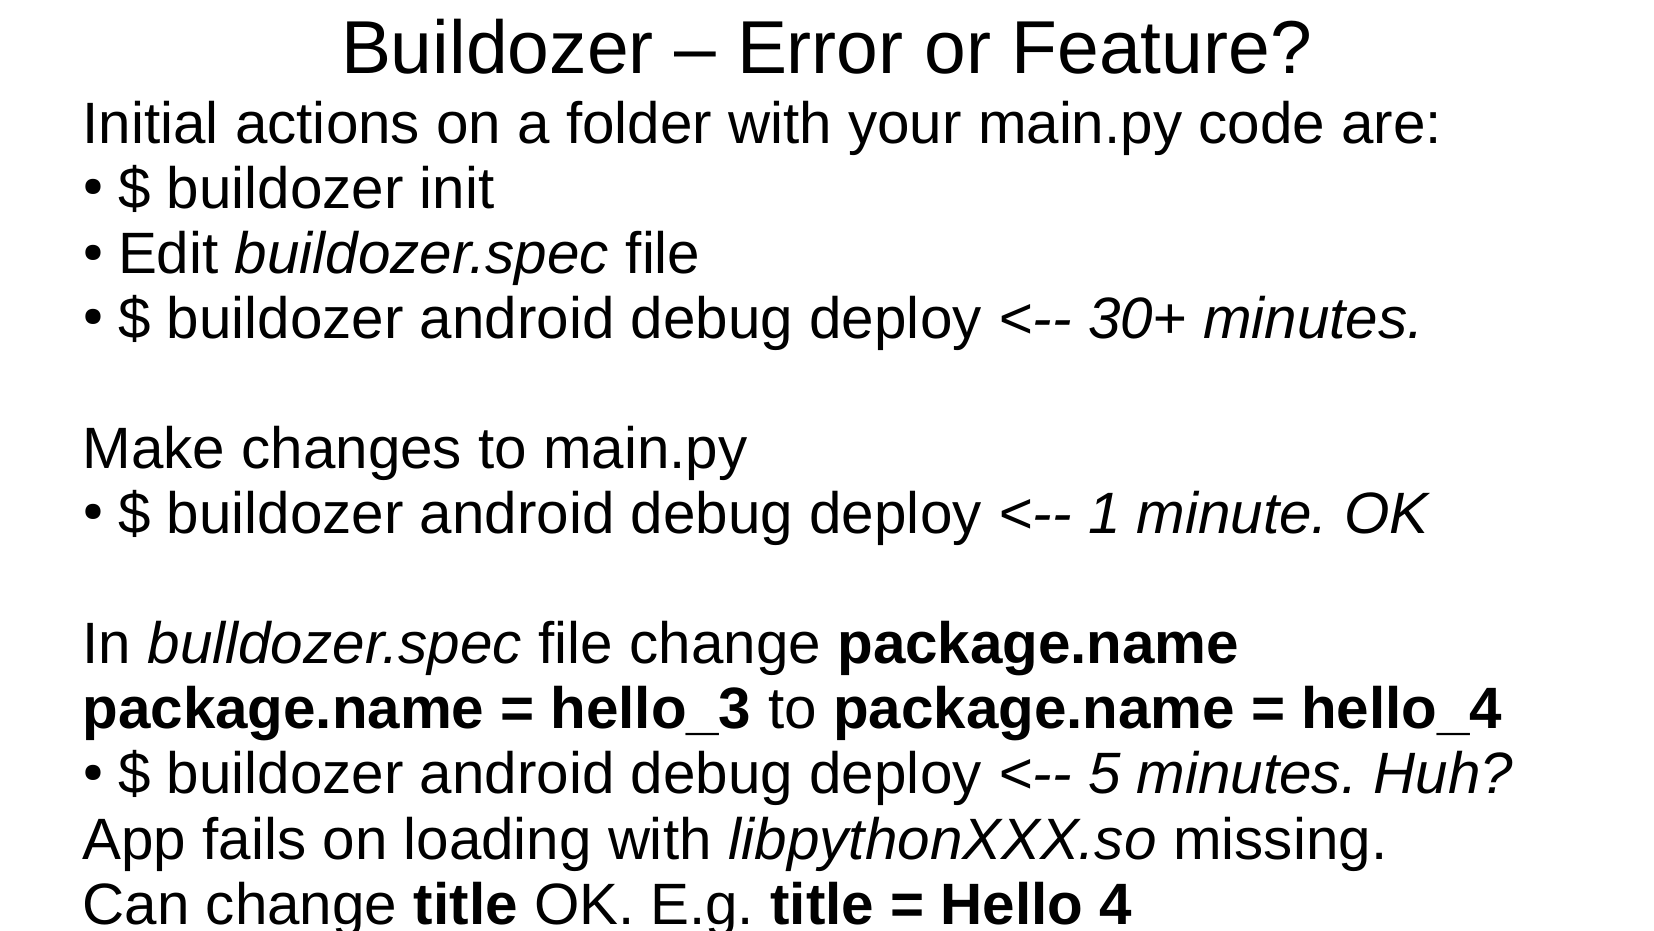

# Buildozer – Error or Feature?
Initial actions on a folder with your main.py code are:
$ buildozer init
Edit buildozer.spec file
$ buildozer android debug deploy <-- 30+ minutes.
Make changes to main.py
$ buildozer android debug deploy <-- 1 minute. OK
In bulldozer.spec file change package.name
package.name = hello_3 to package.name = hello_4
$ buildozer android debug deploy <-- 5 minutes. Huh?
App fails on loading with libpythonXXX.so missing.
Can change title OK. E.g. title = Hello 4